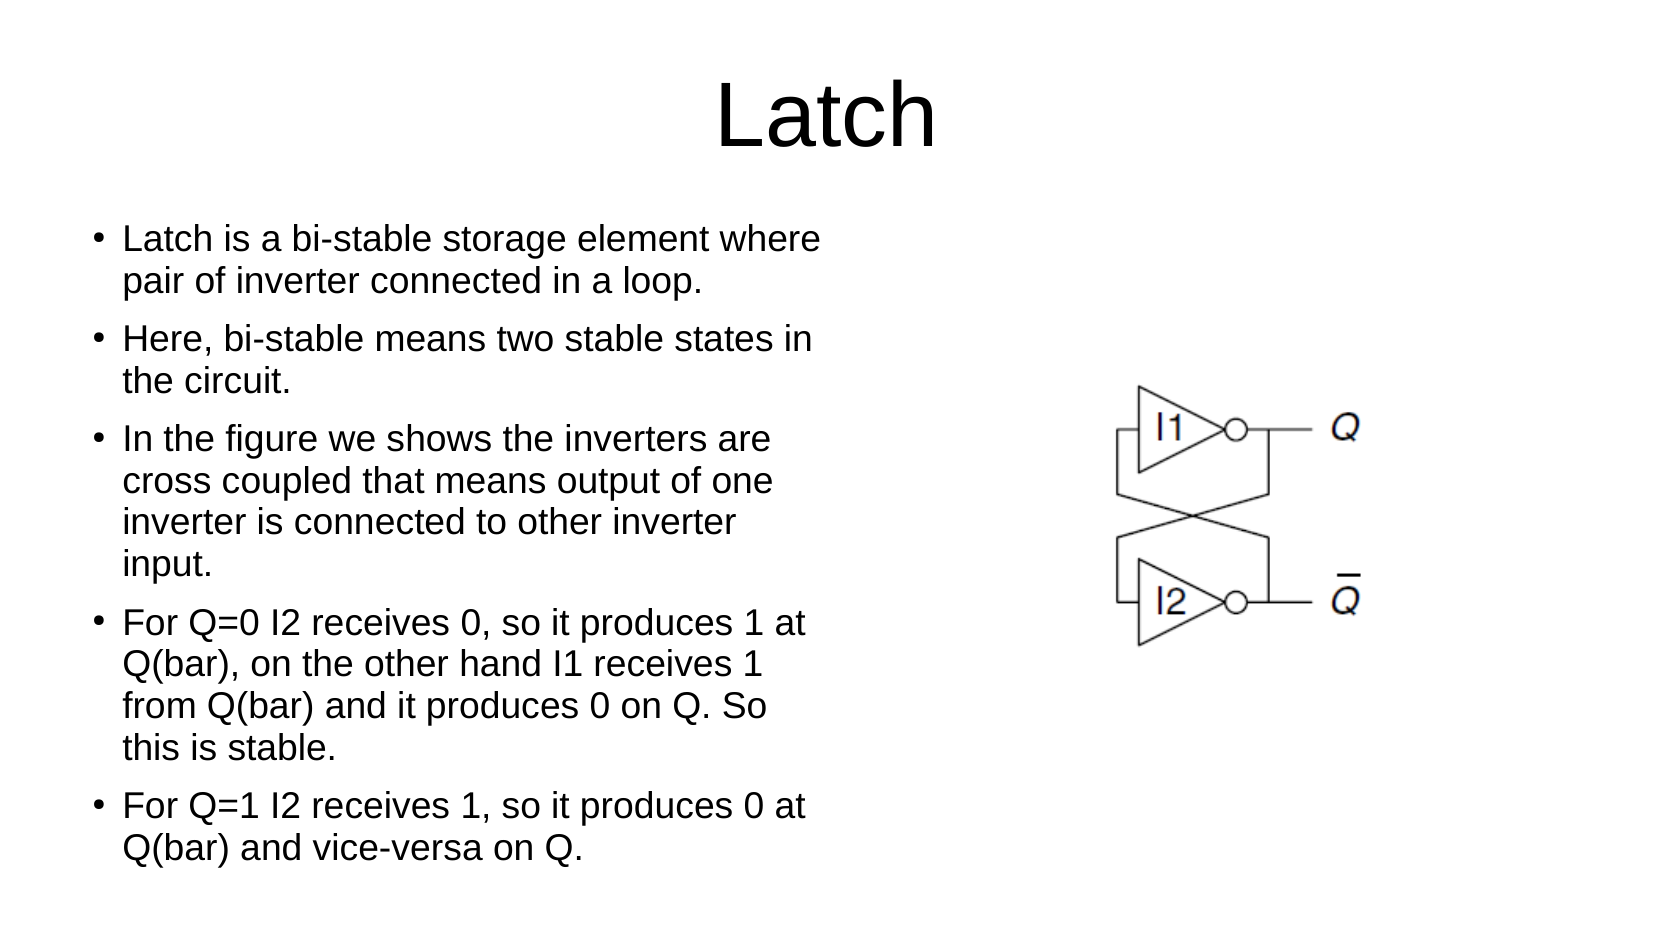

# Latch
Latch is a bi-stable storage element where pair of inverter connected in a loop.
Here, bi-stable means two stable states in the circuit.
In the figure we shows the inverters are cross coupled that means output of one inverter is connected to other inverter input.
For Q=0 I2 receives 0, so it produces 1 at Q(bar), on the other hand I1 receives 1 from Q(bar) and it produces 0 on Q. So this is stable.
For Q=1 I2 receives 1, so it produces 0 at Q(bar) and vice-versa on Q.